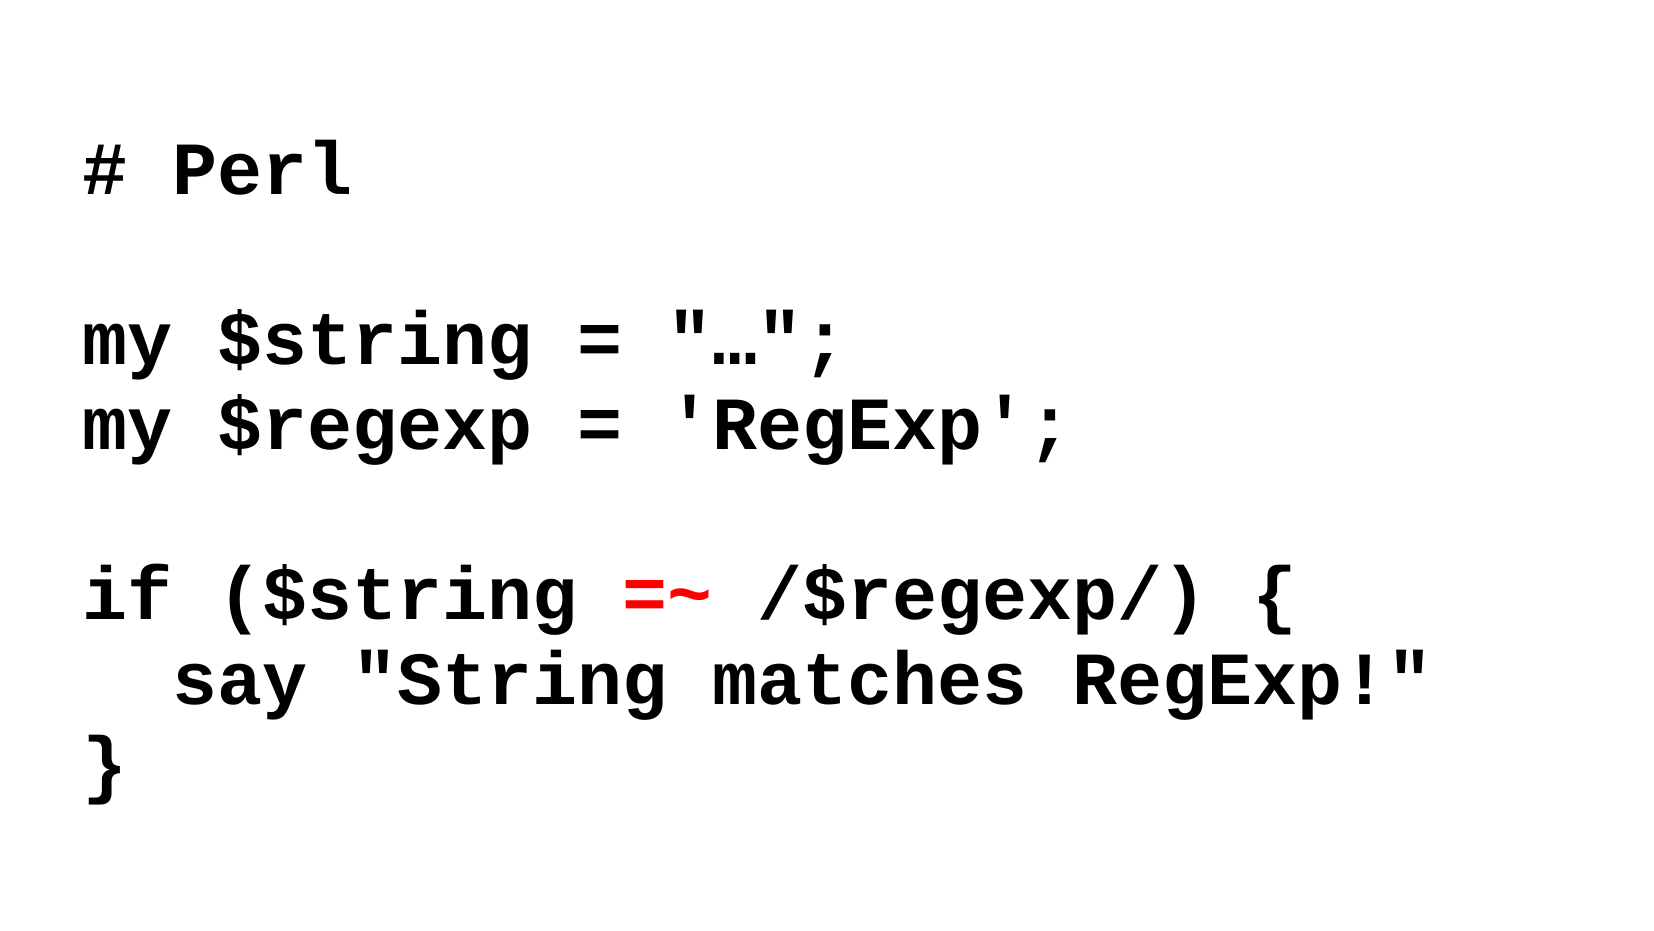

# # Perl my $string = "…"; my $regexp = 'RegExp'; if ($string =~ /$regexp/) { say "String matches RegExp!" }